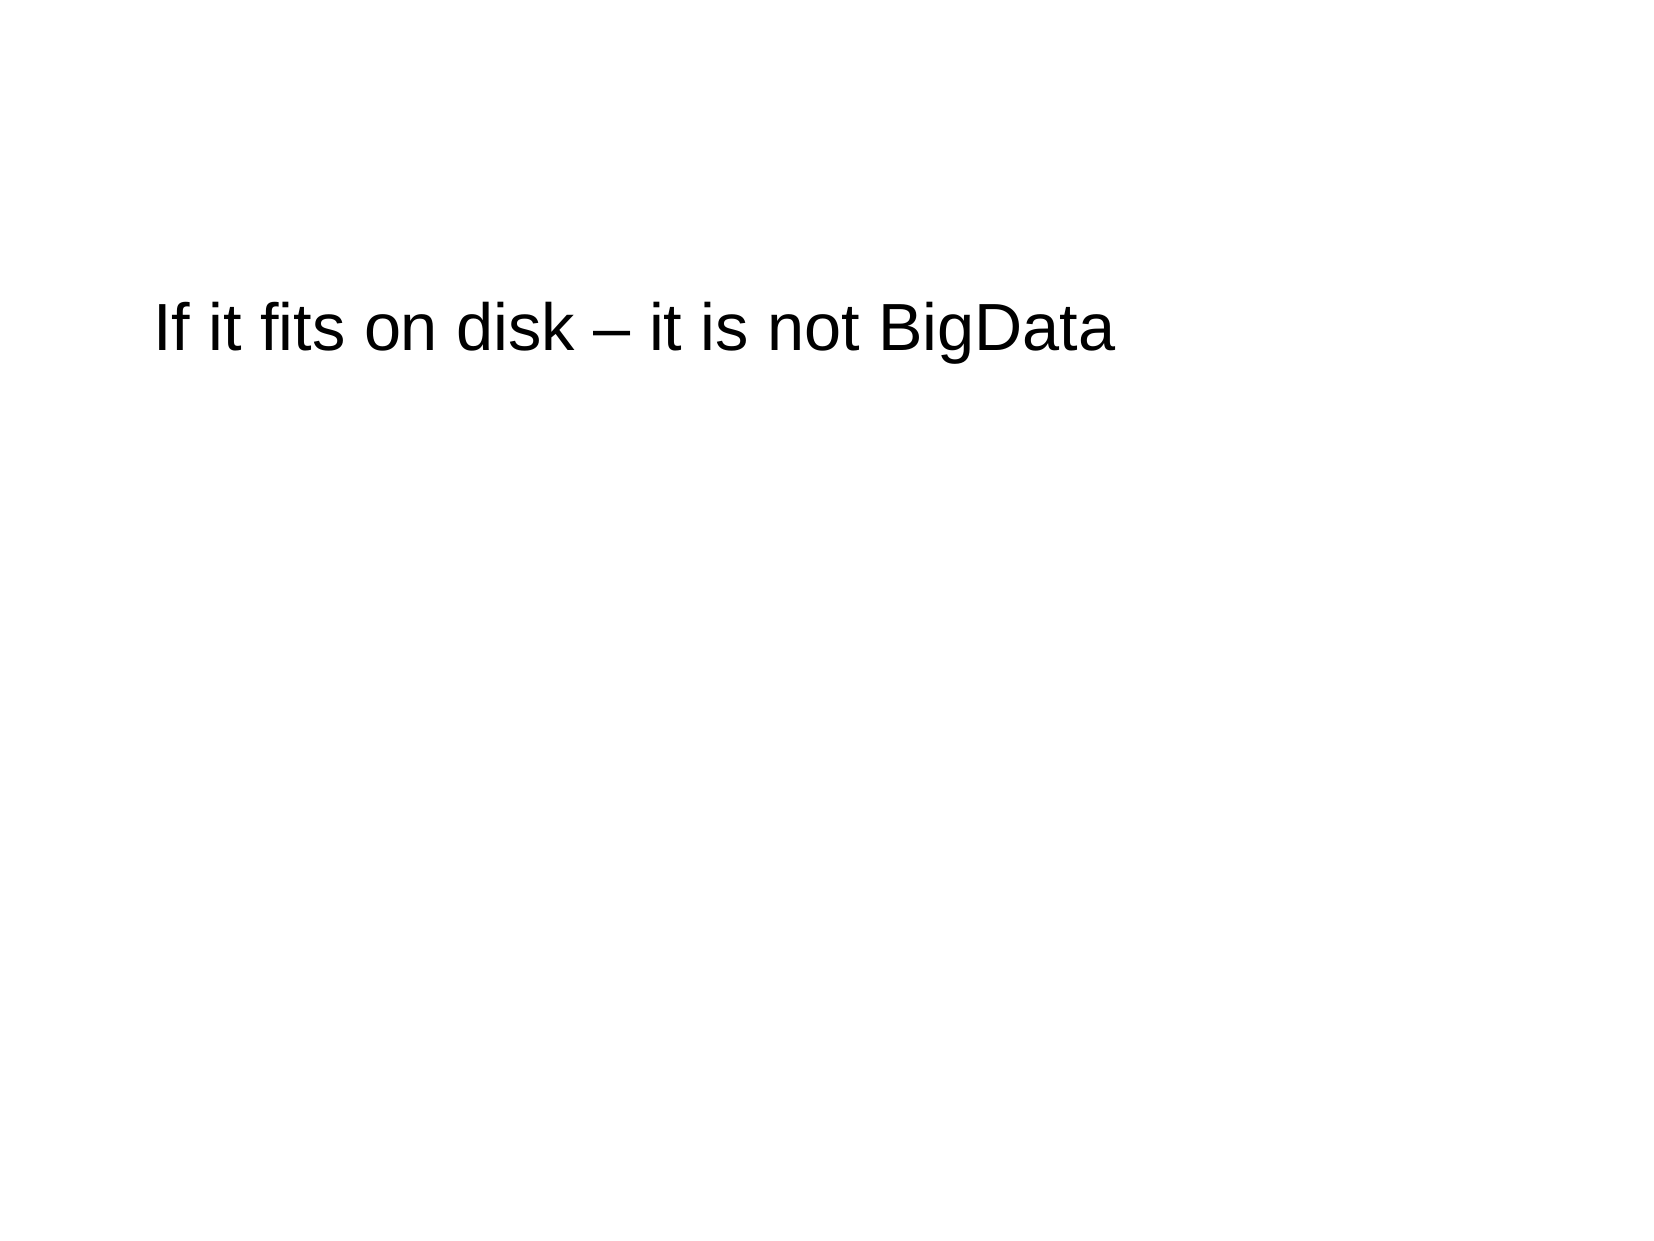

#
If it fits on disk – it is not BigData